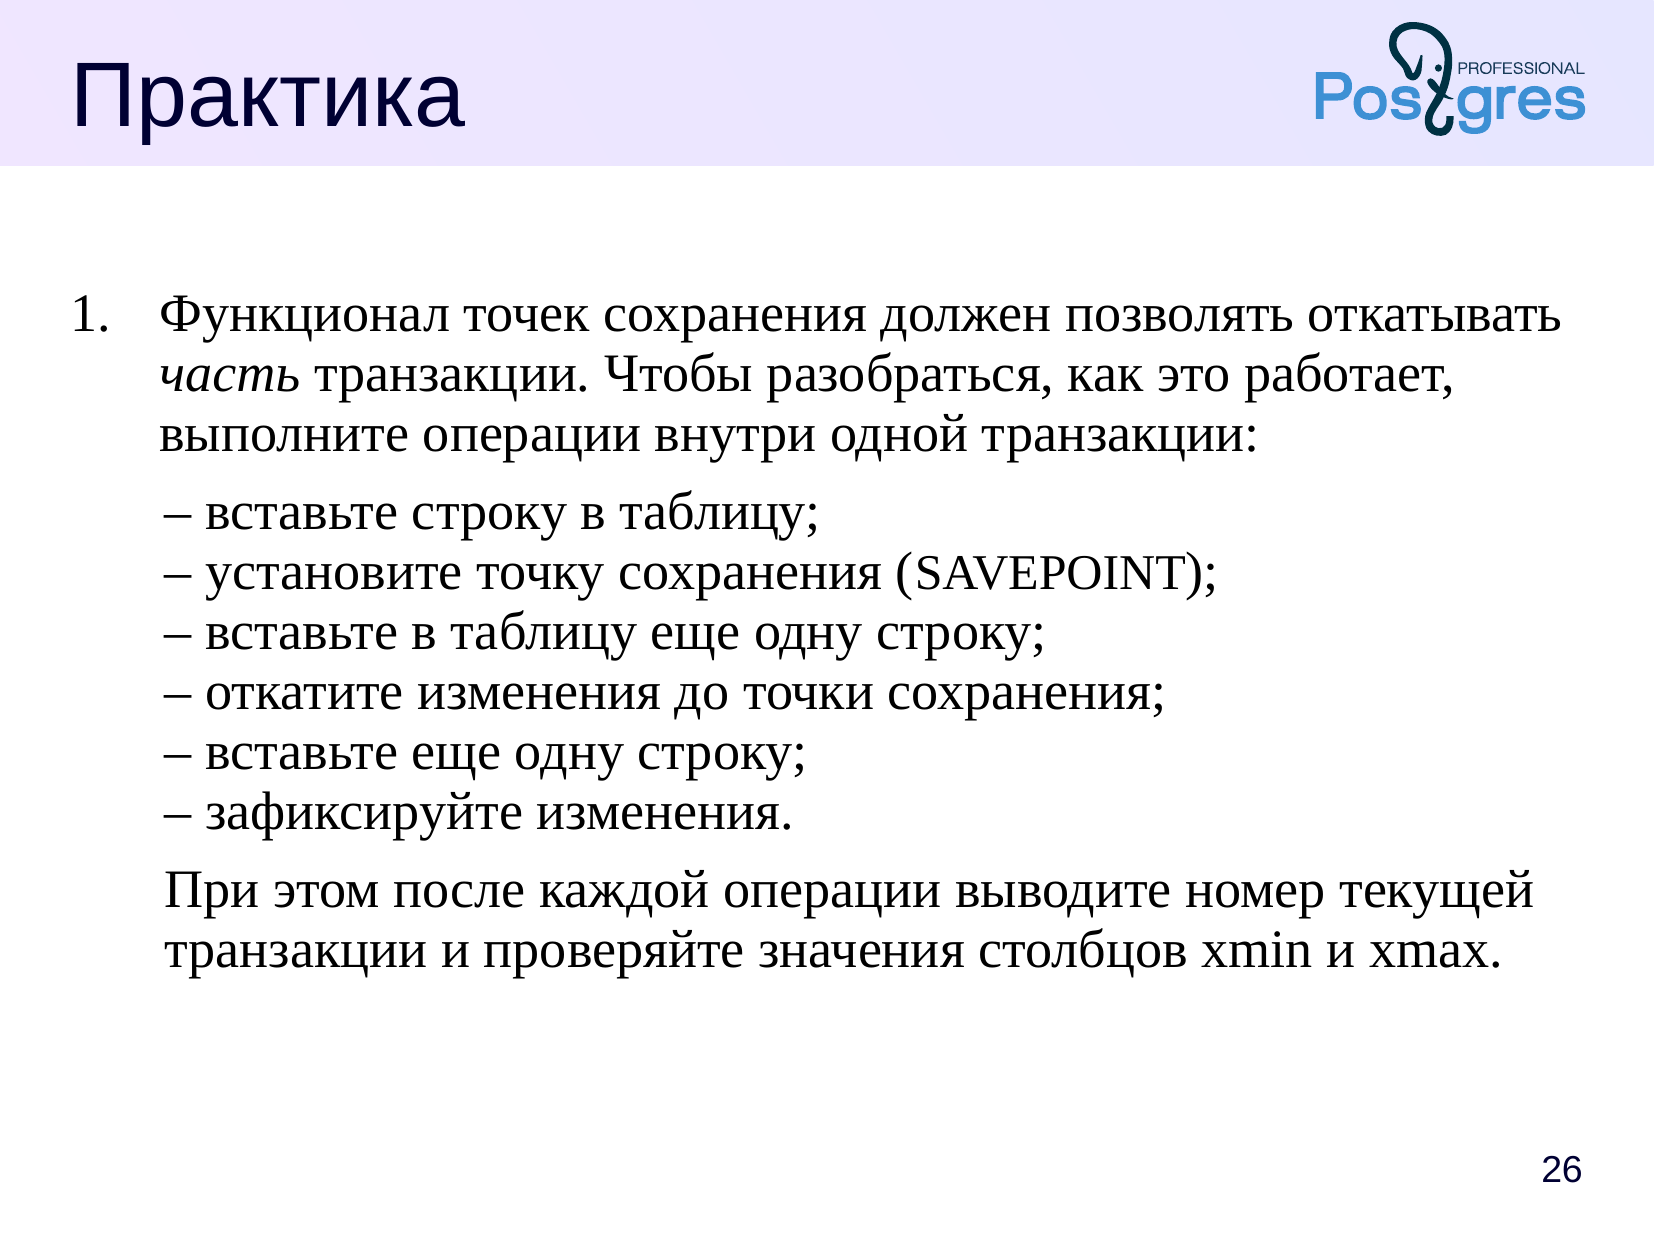

# Практика
Функционал точек сохранения должен позволять откатывать часть транзакции. Чтобы разобраться, как это работает, выполните операции внутри одной транзакции:
– вставьте строку в таблицу;
– установите точку сохранения (SAVEPOINT);
– вставьте в таблицу еще одну строку;
– откатите изменения до точки сохранения;
– вставьте еще одну строку;
– зафиксируйте изменения.
При этом после каждой операции выводите номер текущей транзакции и проверяйте значения столбцов xmin и xmax.